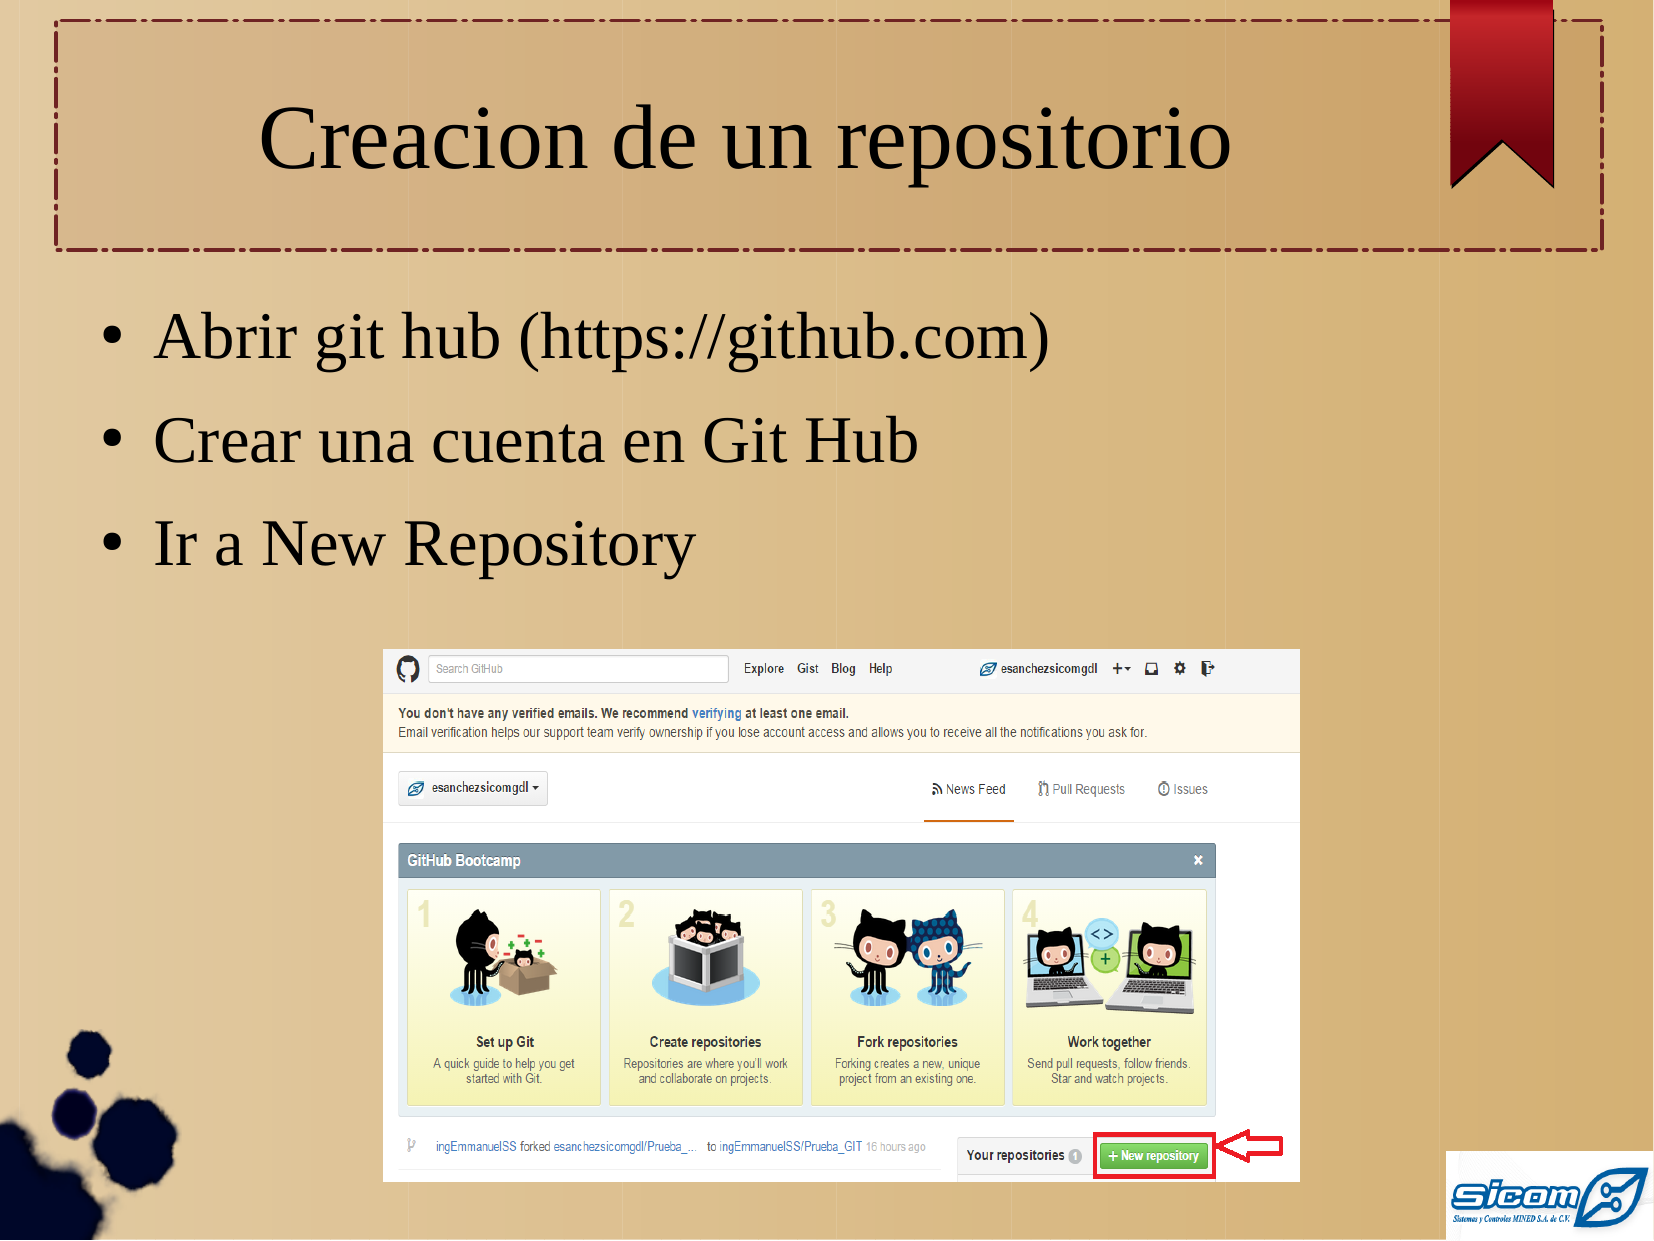

# Creacion de un repositorio
Abrir git hub (https://github.com)
Crear una cuenta en Git Hub
Ir a New Repository